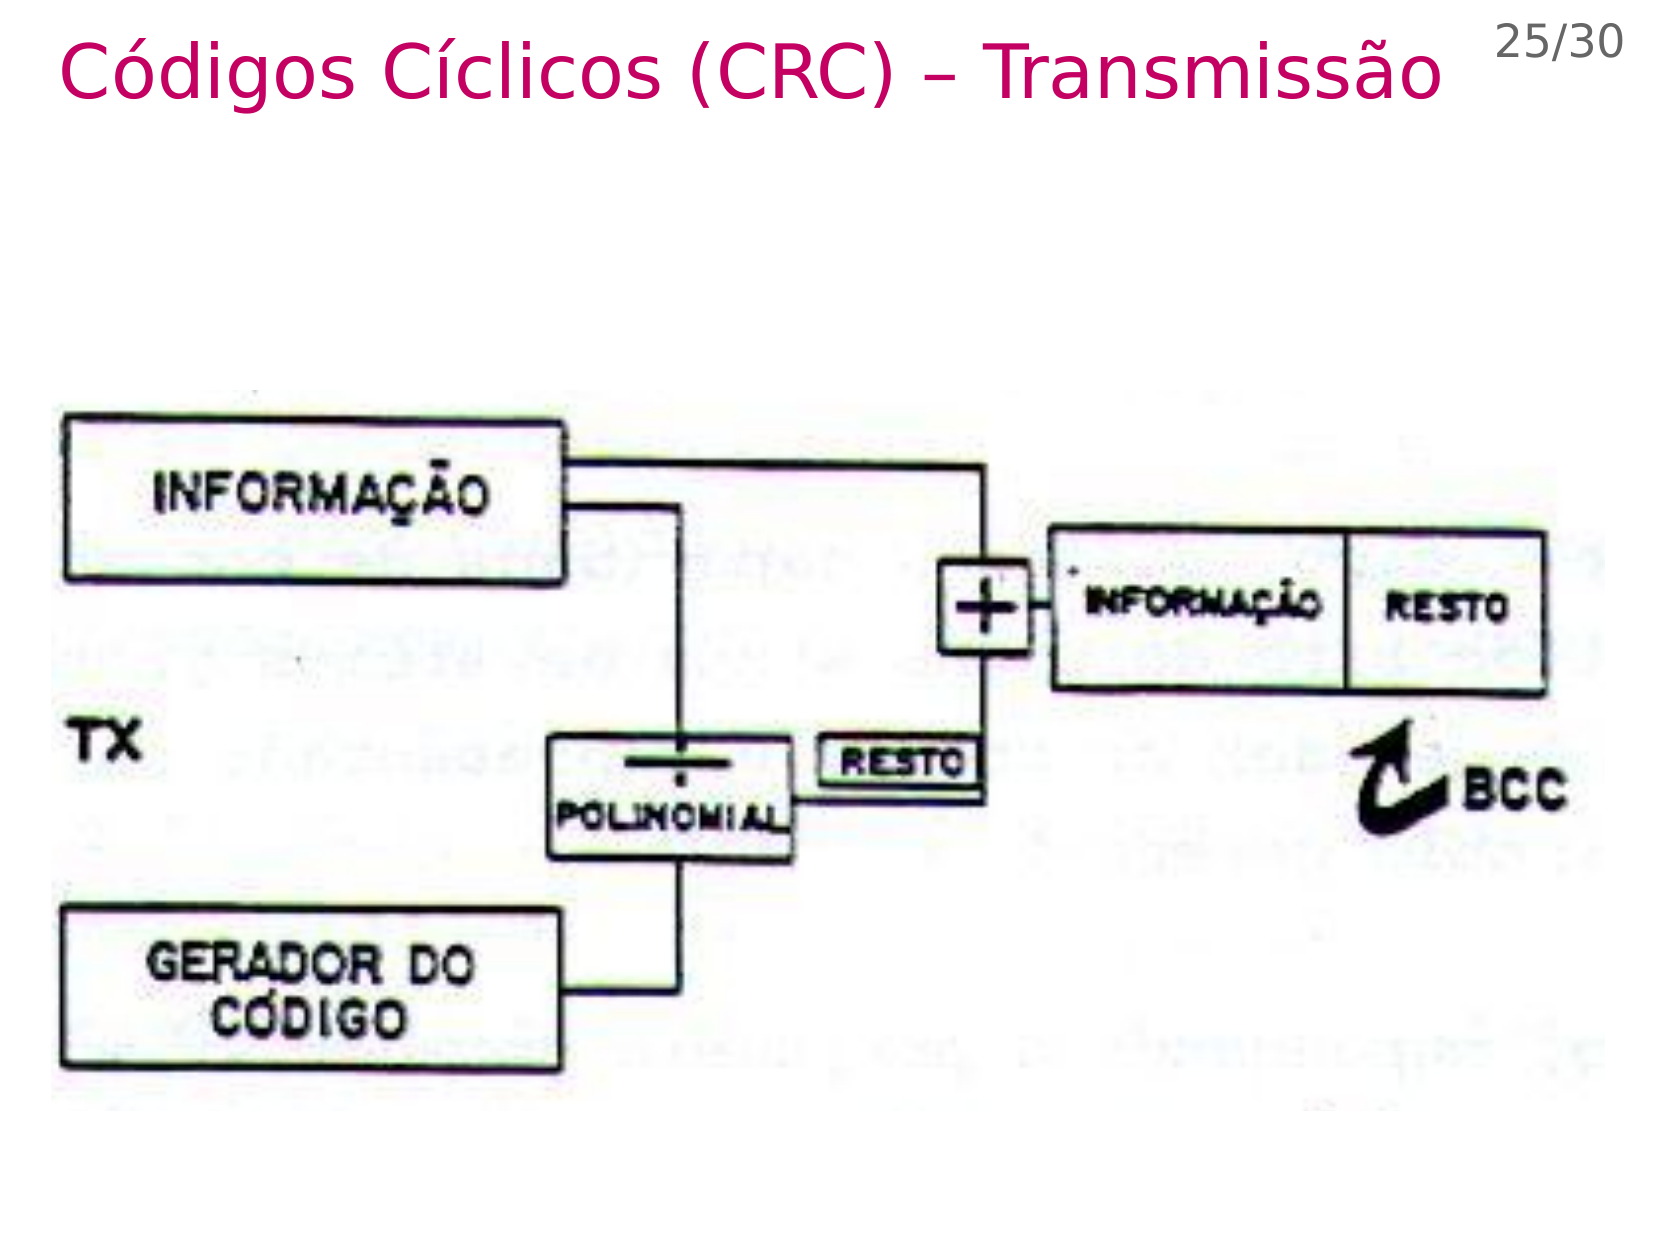

25
# Códigos Cíclicos (CRC) – Transmissão